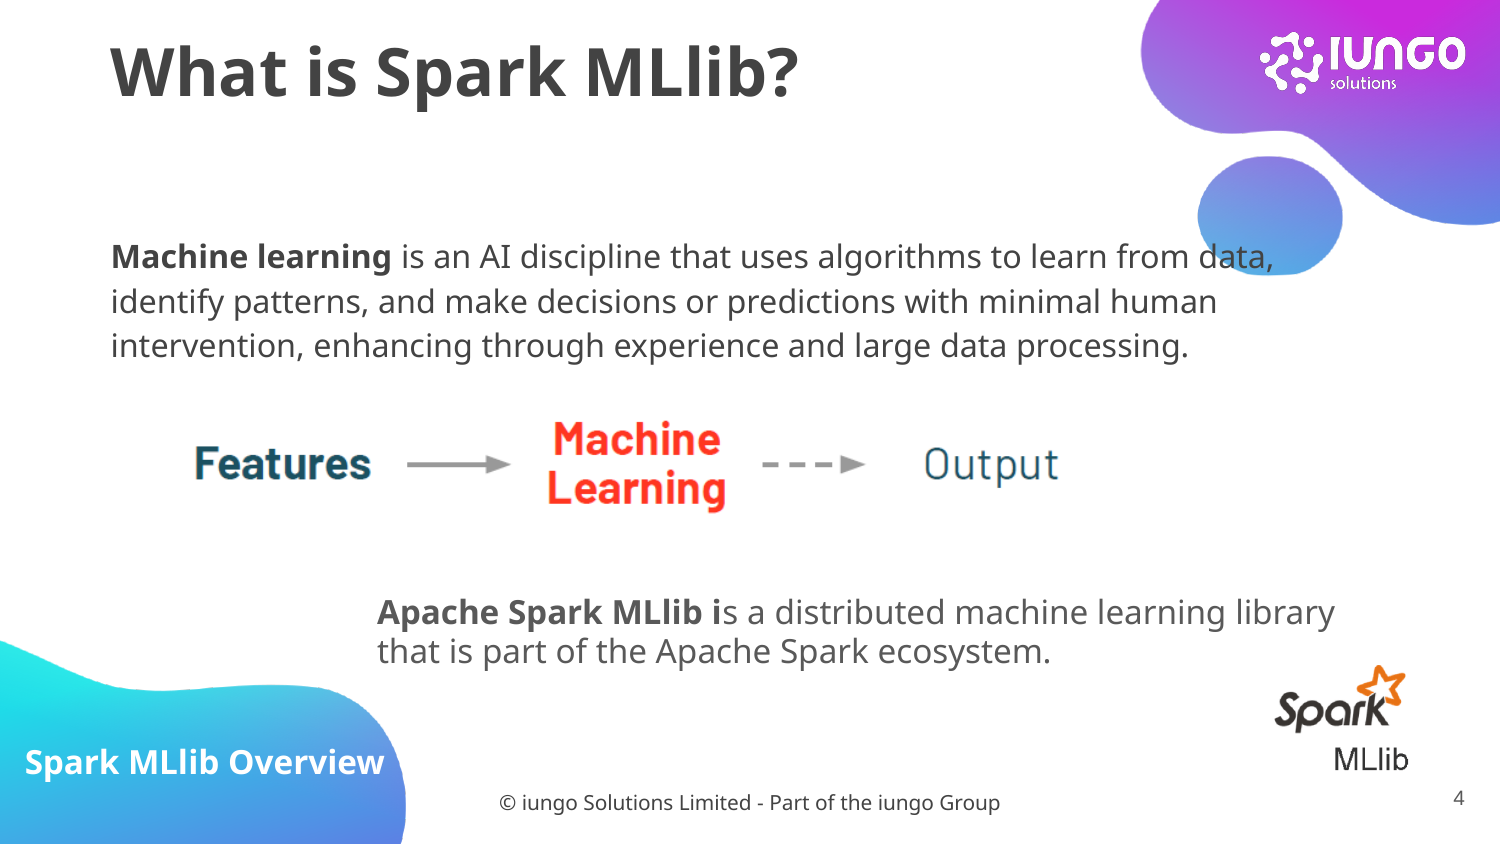

# What is Spark MLlib?
Machine learning is an AI discipline that uses algorithms to learn from data, identify patterns, and make decisions or predictions with minimal human intervention, enhancing through experience and large data processing.
Apache Spark MLlib is a distributed machine learning library that is part of the Apache Spark ecosystem.
Spark MLlib Overview